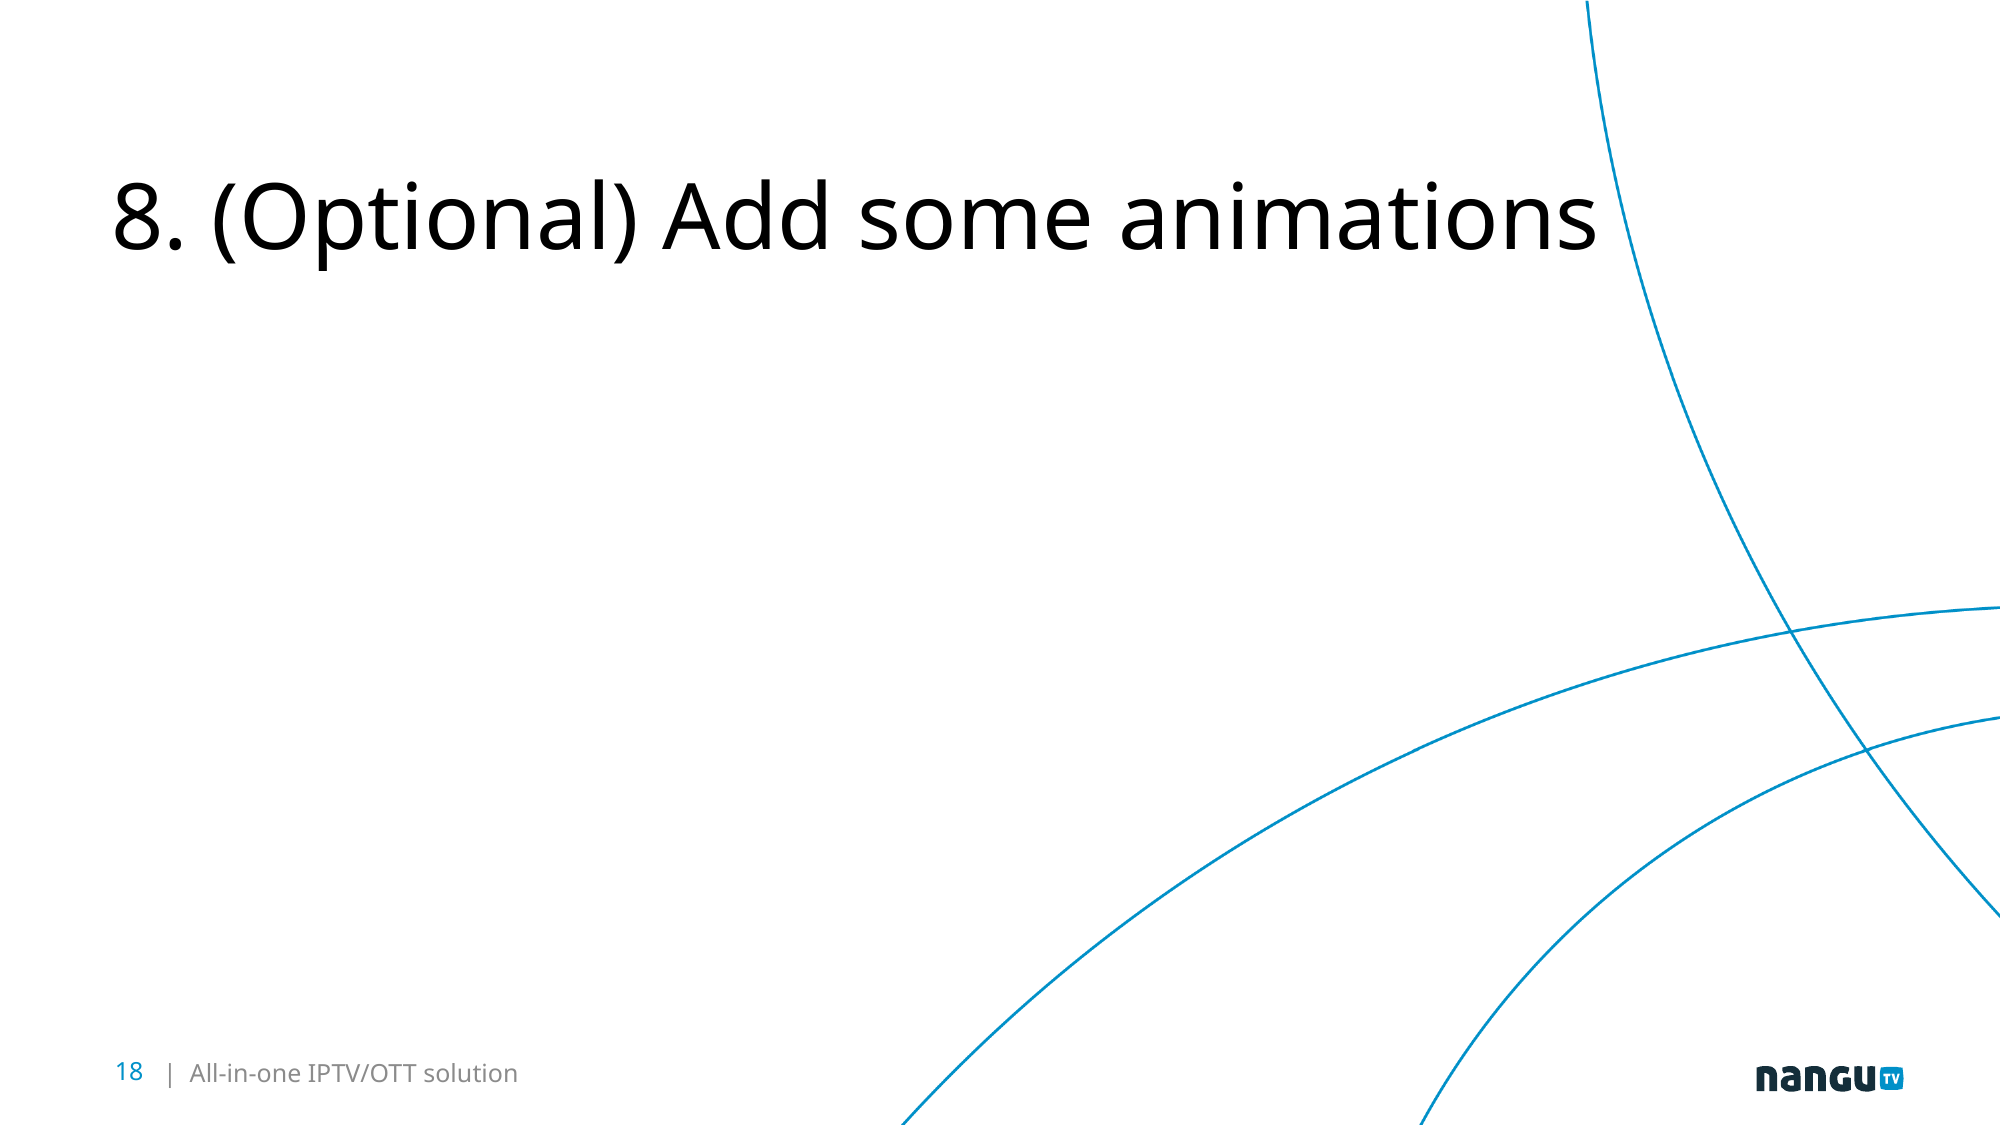

# 8. (Optional) Add some animations
| All-in-one IPTV/OTT solution